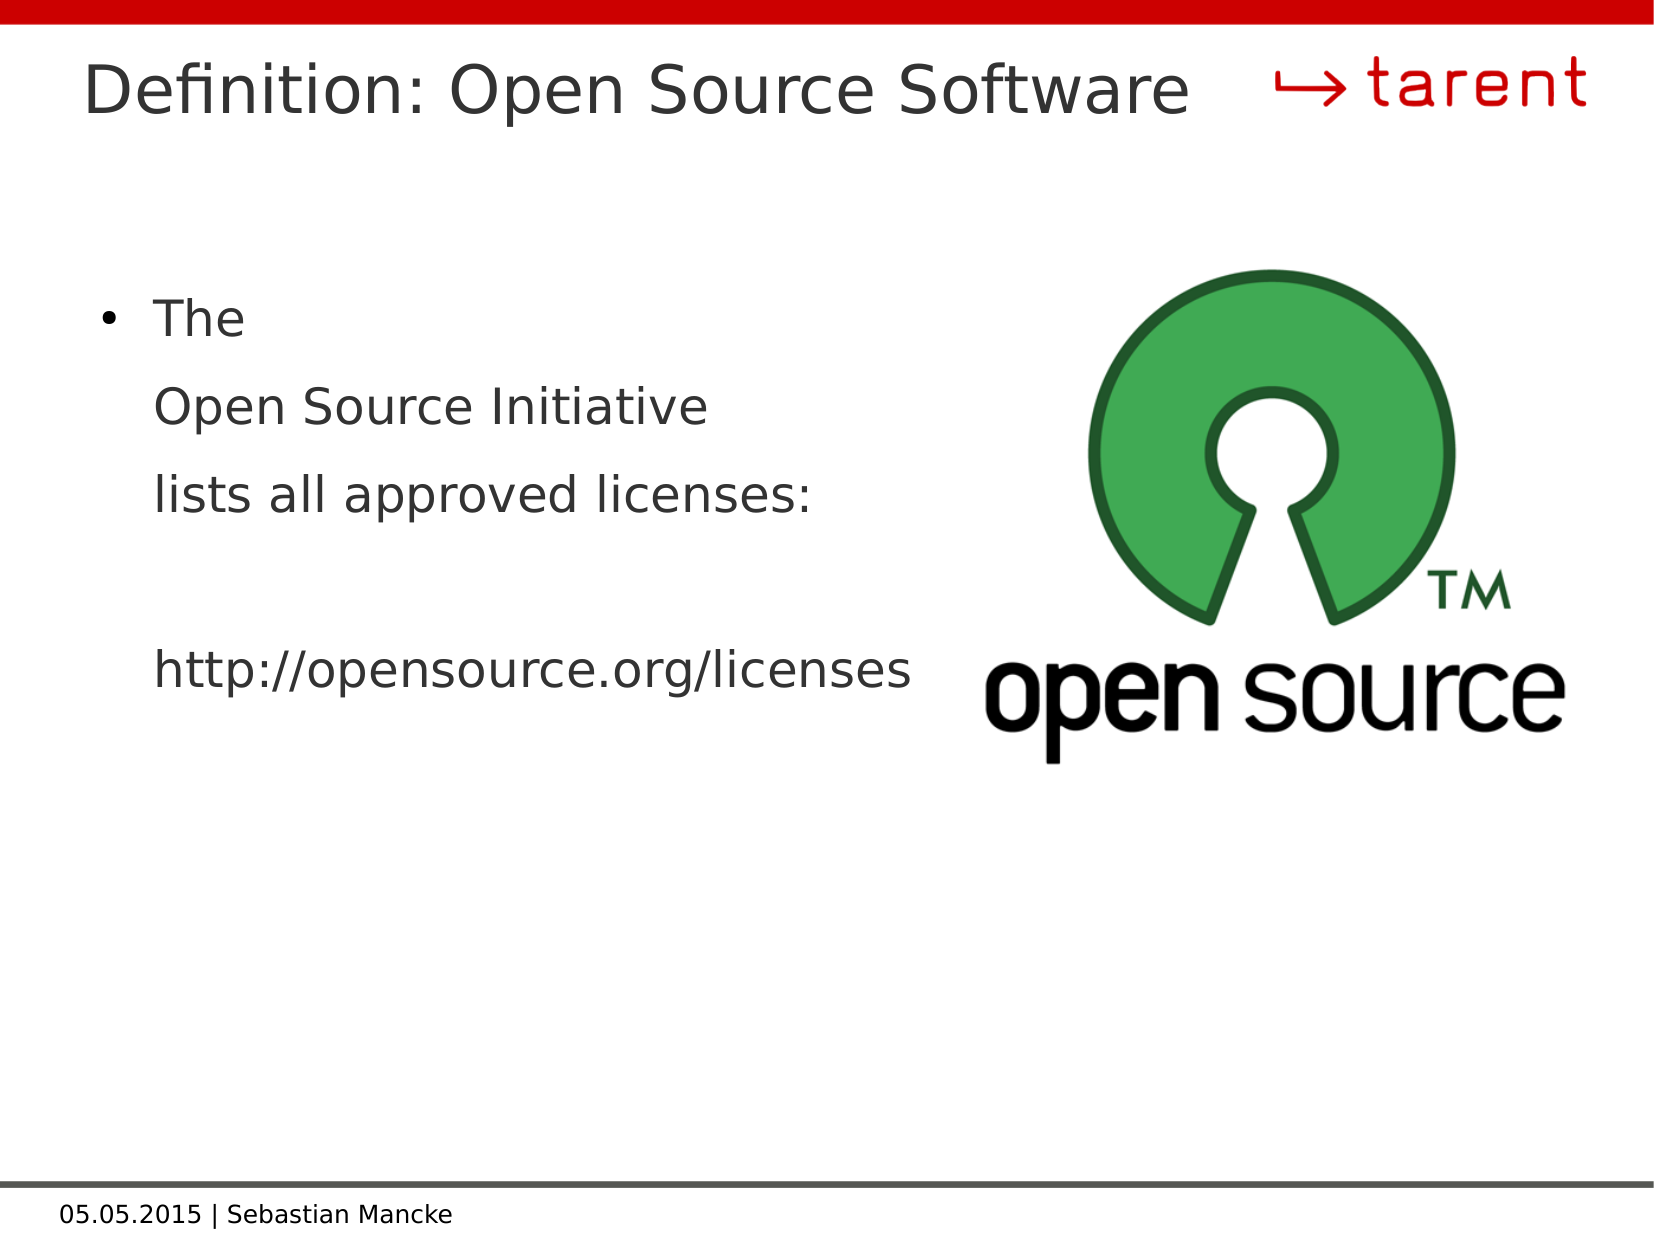

# Definition: Open Source Software
The
Open Source Initiative
lists all approved licenses:
http://opensource.org/licenses